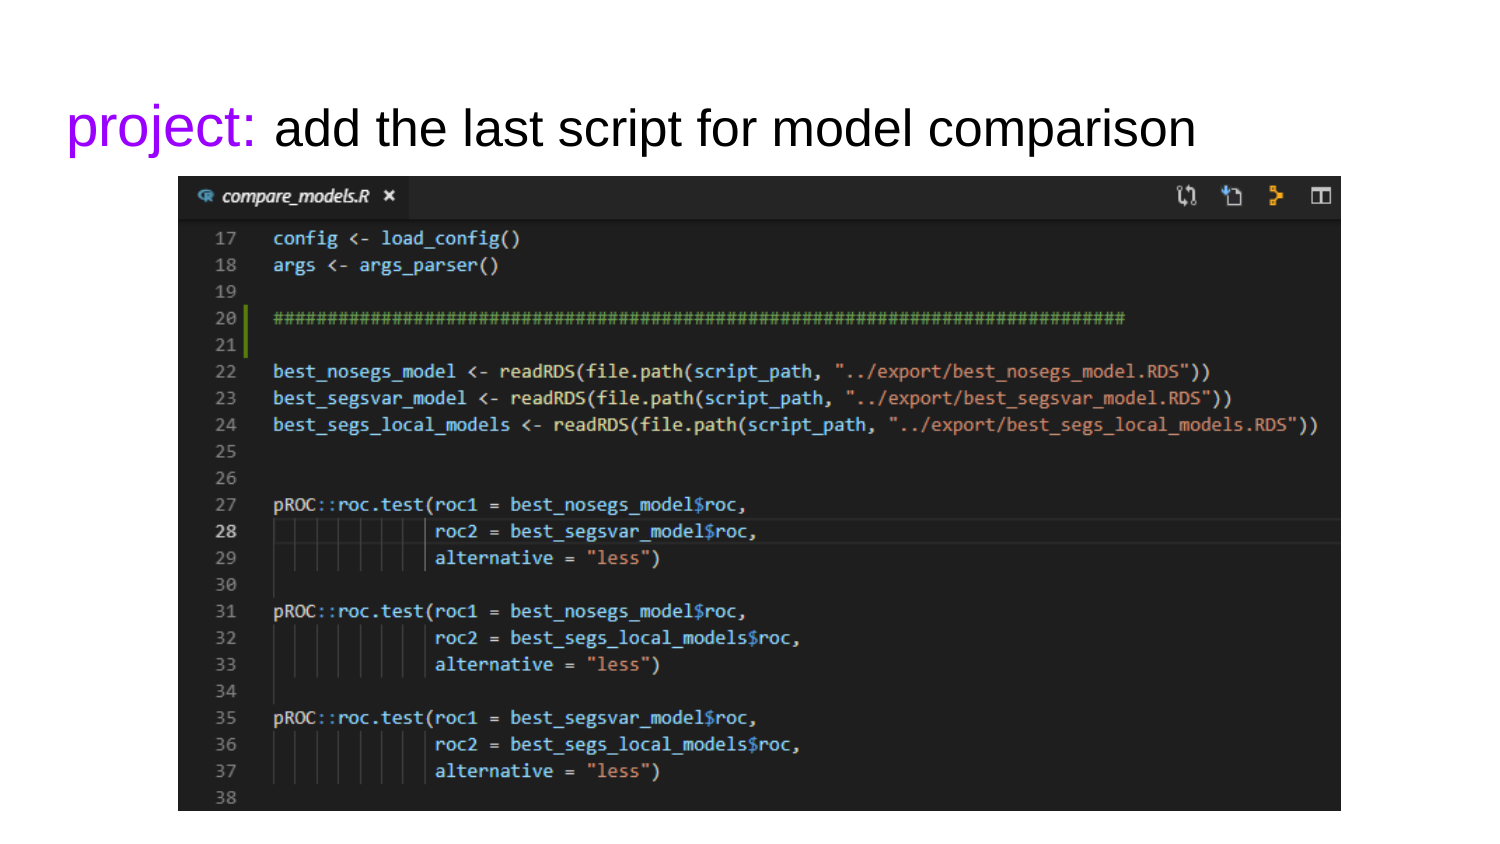

# project: add the last script for model comparison